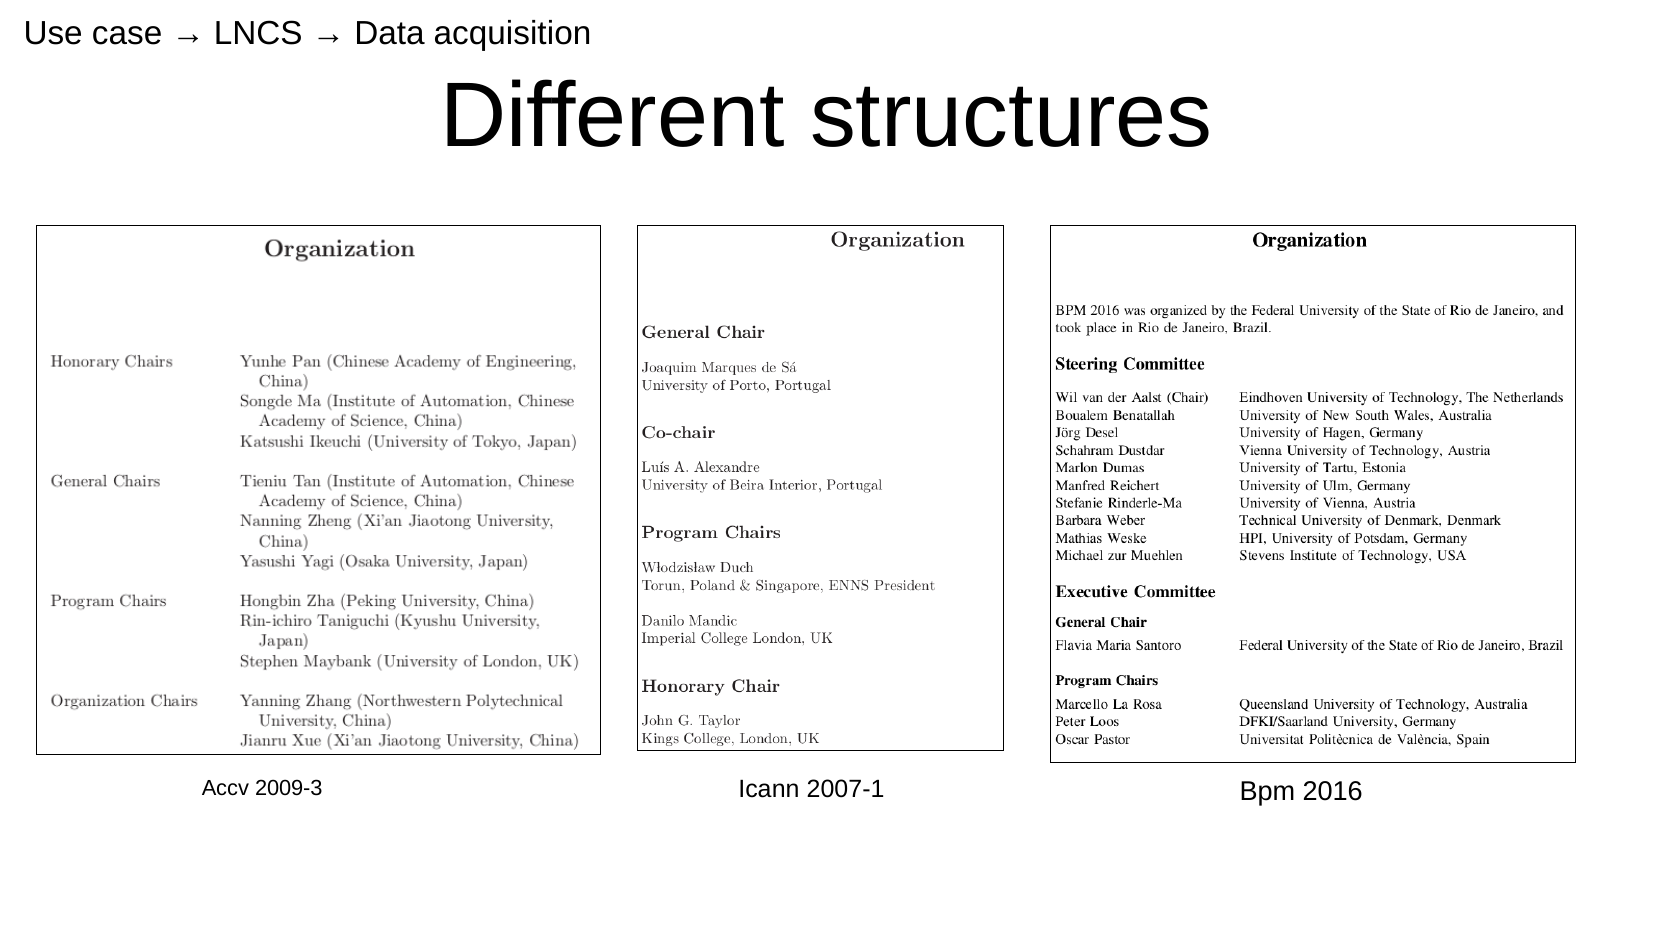

Use case → LNCS → Data acquisition
# Different structures
Icann 2007-1
Accv 2009-3
Bpm 2016